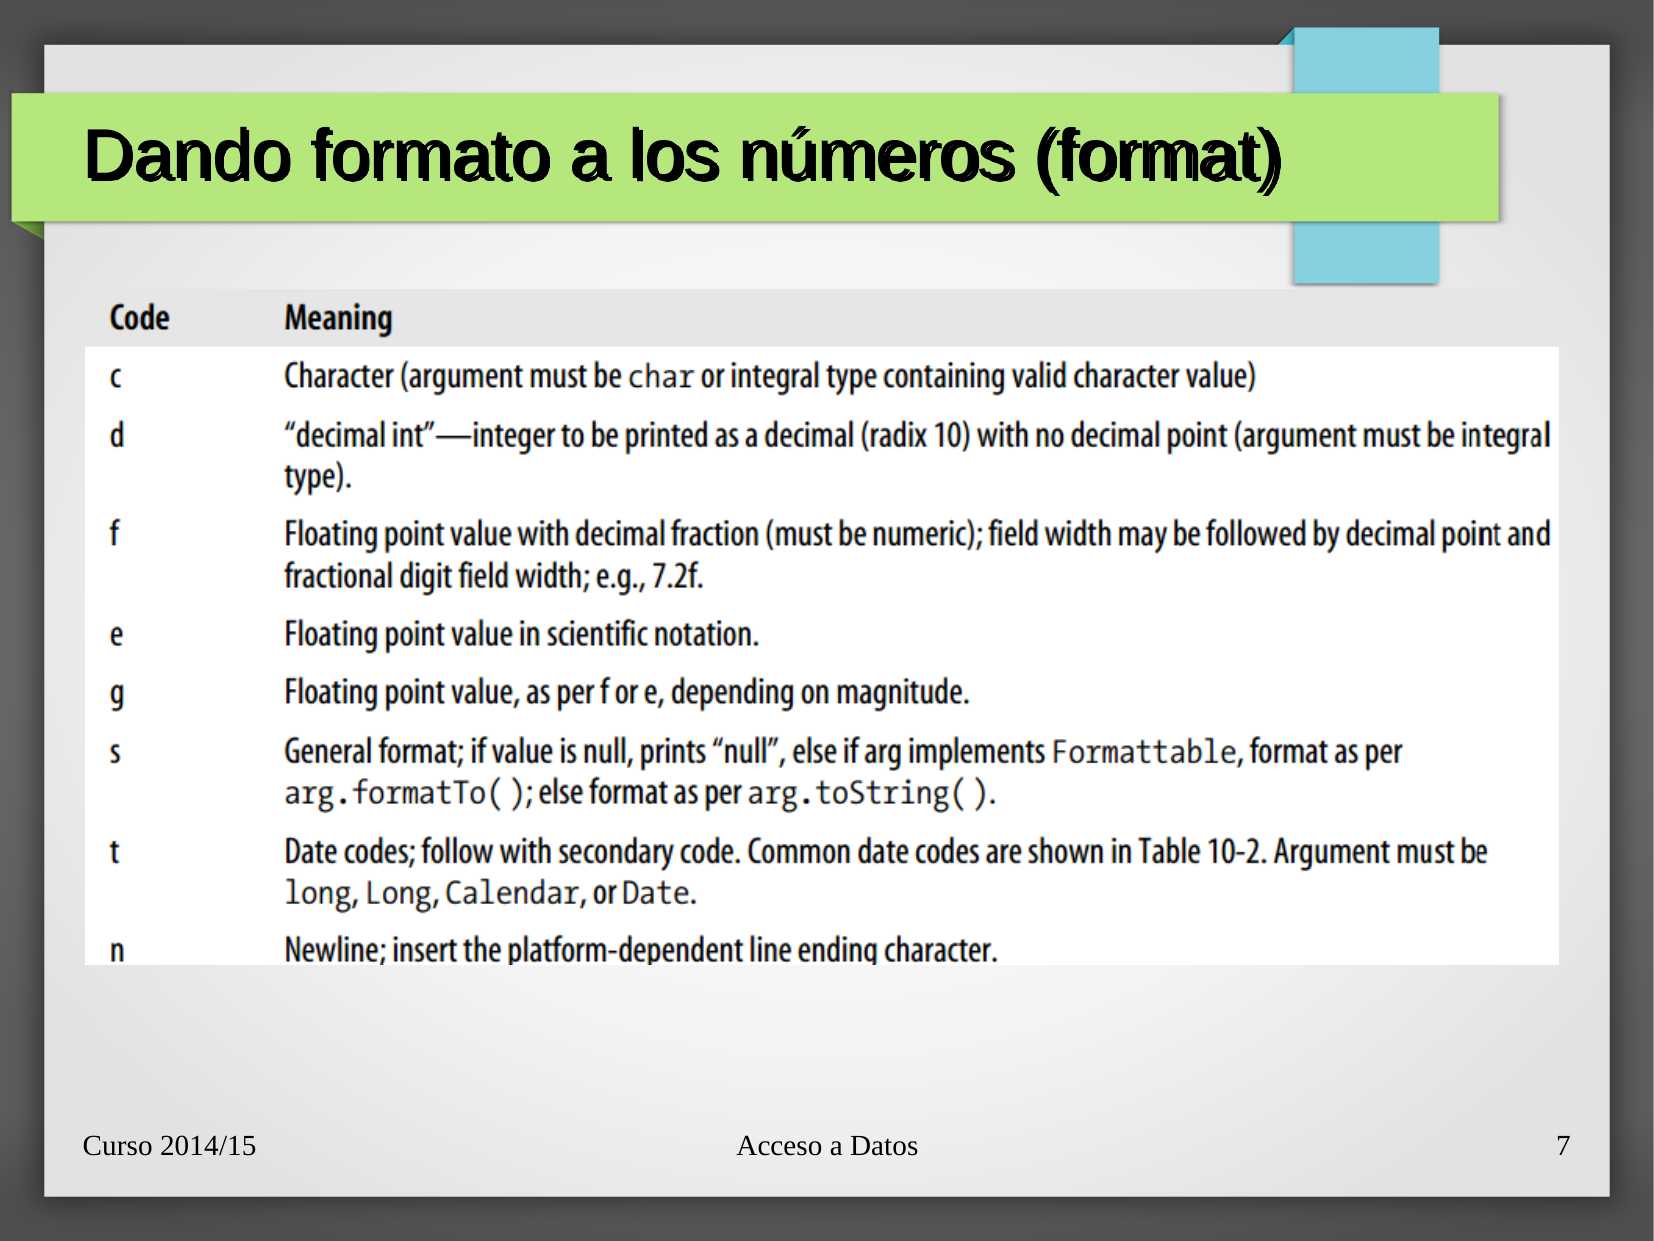

# Dando formato a los números (format)
Curso 2014/15
Acceso a Datos
7